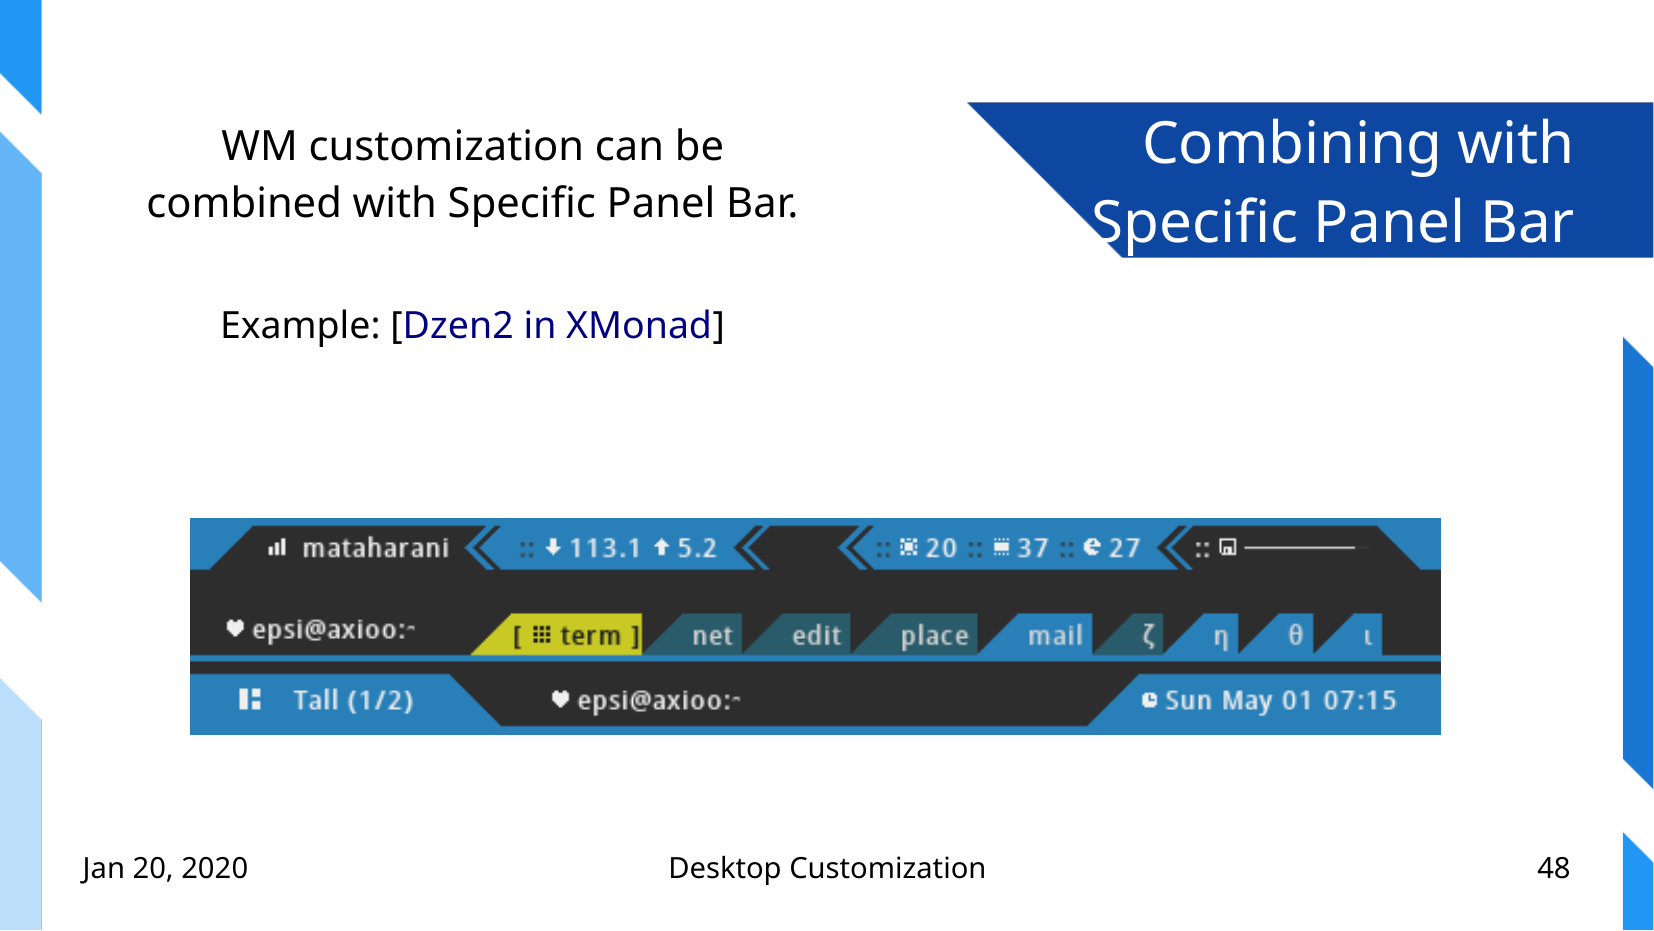

# Combining with Specific Panel Bar
WM customization can be combined with Specific Panel Bar.
Example: [Dzen2 in XMonad]
Jan 20, 2020
Desktop Customization
48